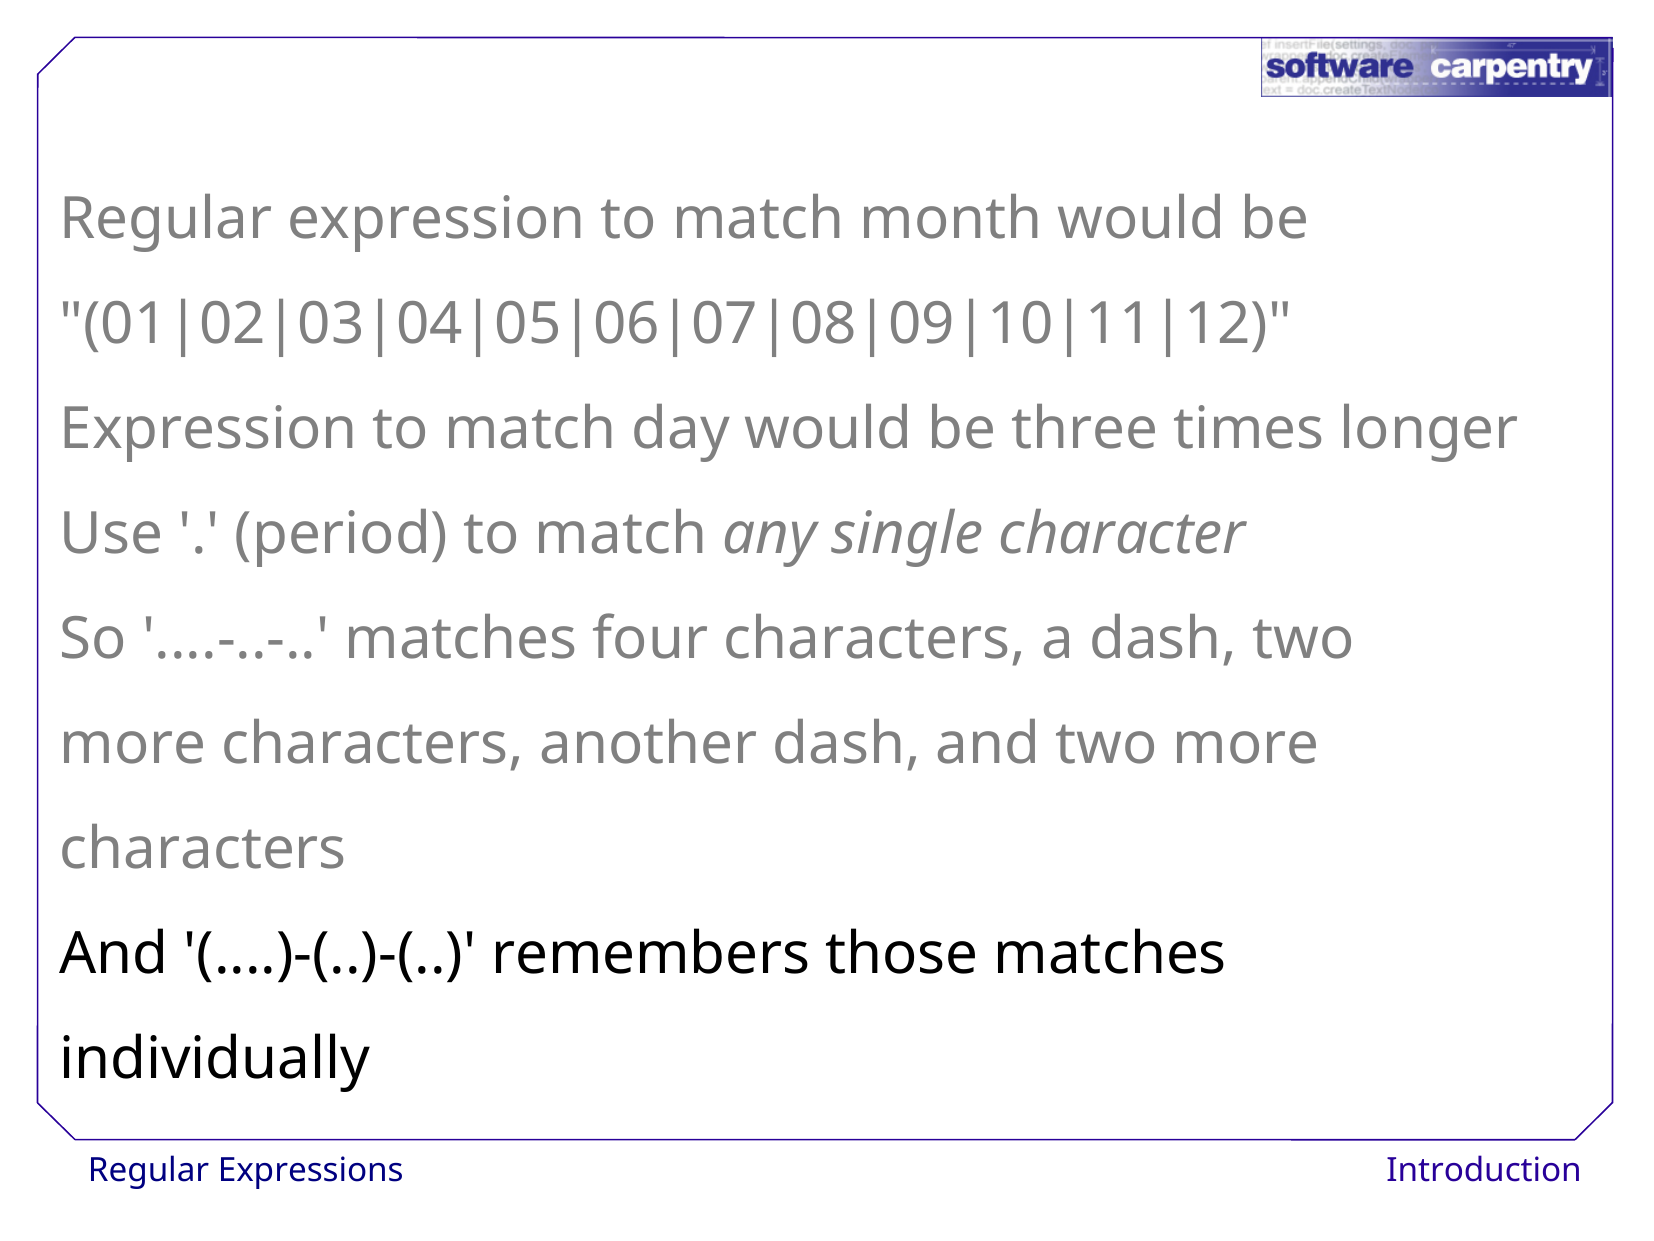

Regular expression to match month would be
"(01|02|03|04|05|06|07|08|09|10|11|12)"
Expression to match day would be three times longer
Use '.' (period) to match any single character
So '....-..-..' matches four characters, a dash, two
more characters, another dash, and two more
characters
And '(....)-(..)-(..)' remembers those matches
individually